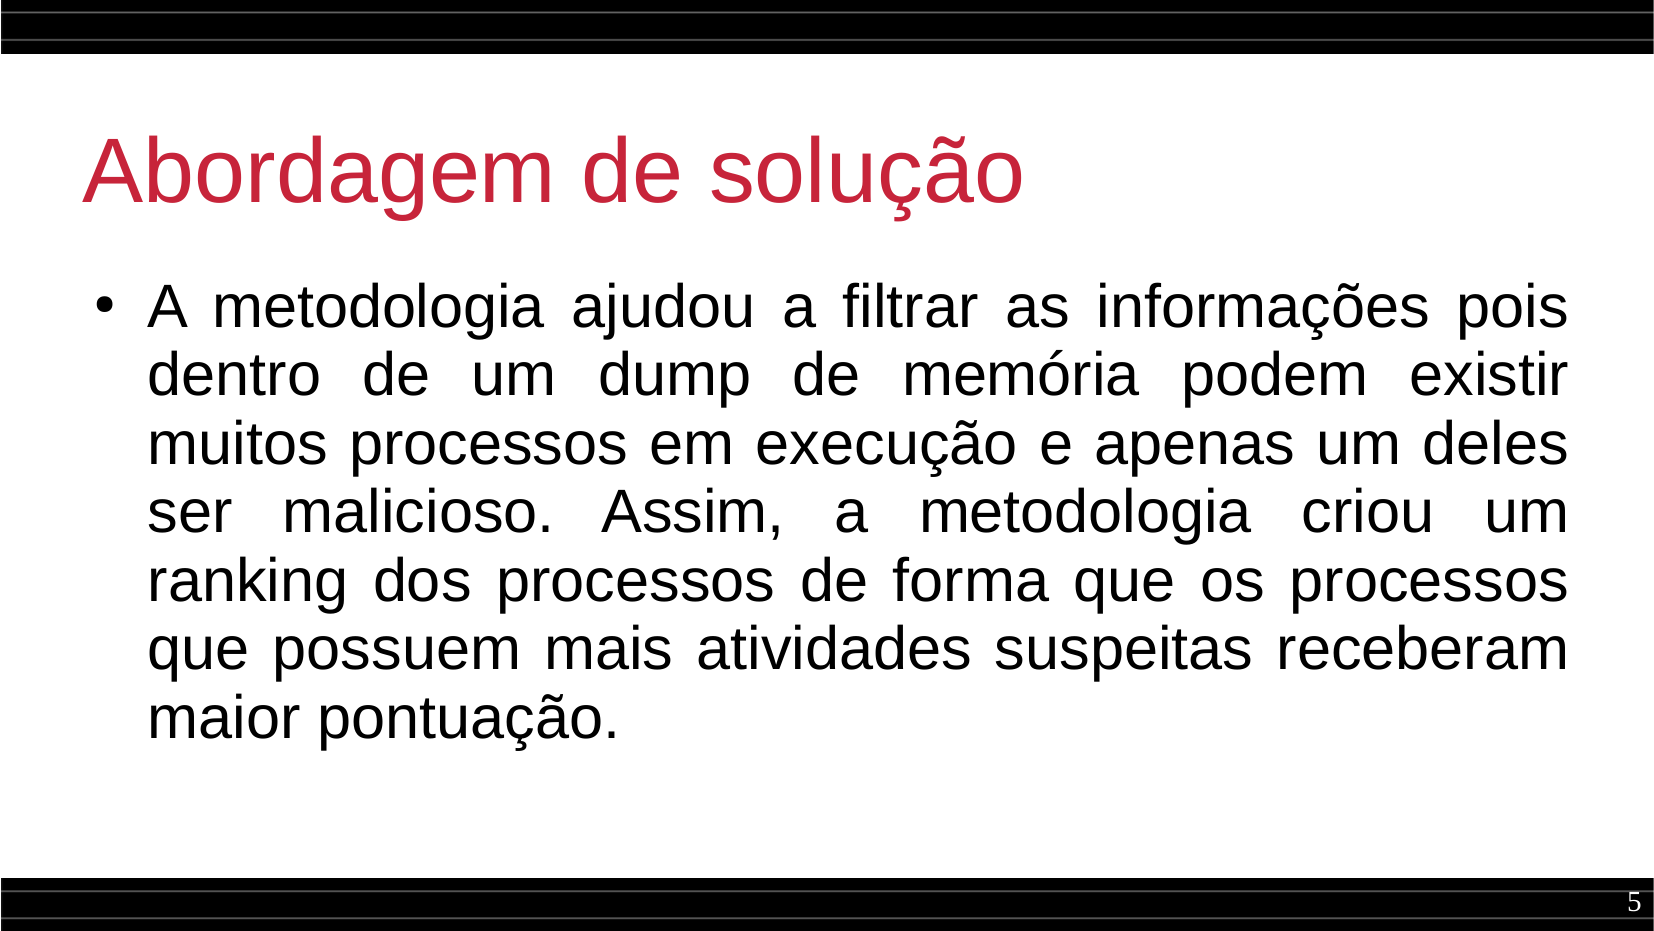

# Abordagem de solução
A metodologia ajudou a filtrar as informações pois dentro de um dump de memória podem existir muitos processos em execução e apenas um deles ser malicioso. Assim, a metodologia criou um ranking dos processos de forma que os processos que possuem mais atividades suspeitas receberam maior pontuação.